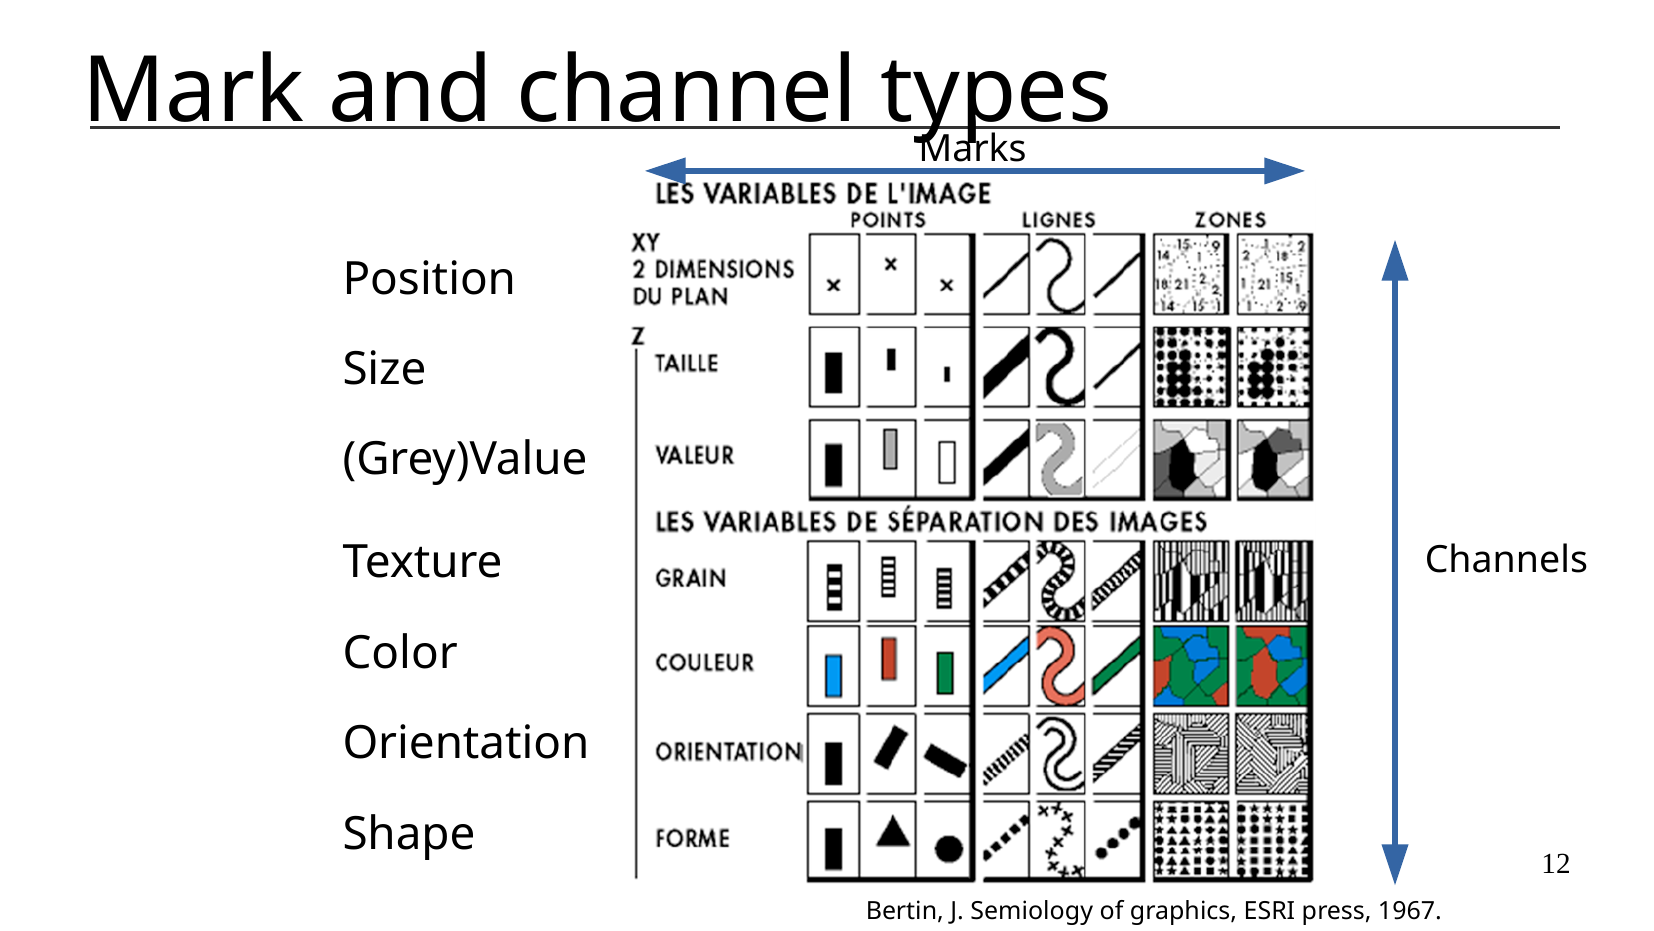

# Mark and channel types
Marks
Position
Size
(Grey)Value
Texture
Color
Orientation
Shape
Channels
12
Bertin, J. Semiology of graphics, ESRI press, 1967.